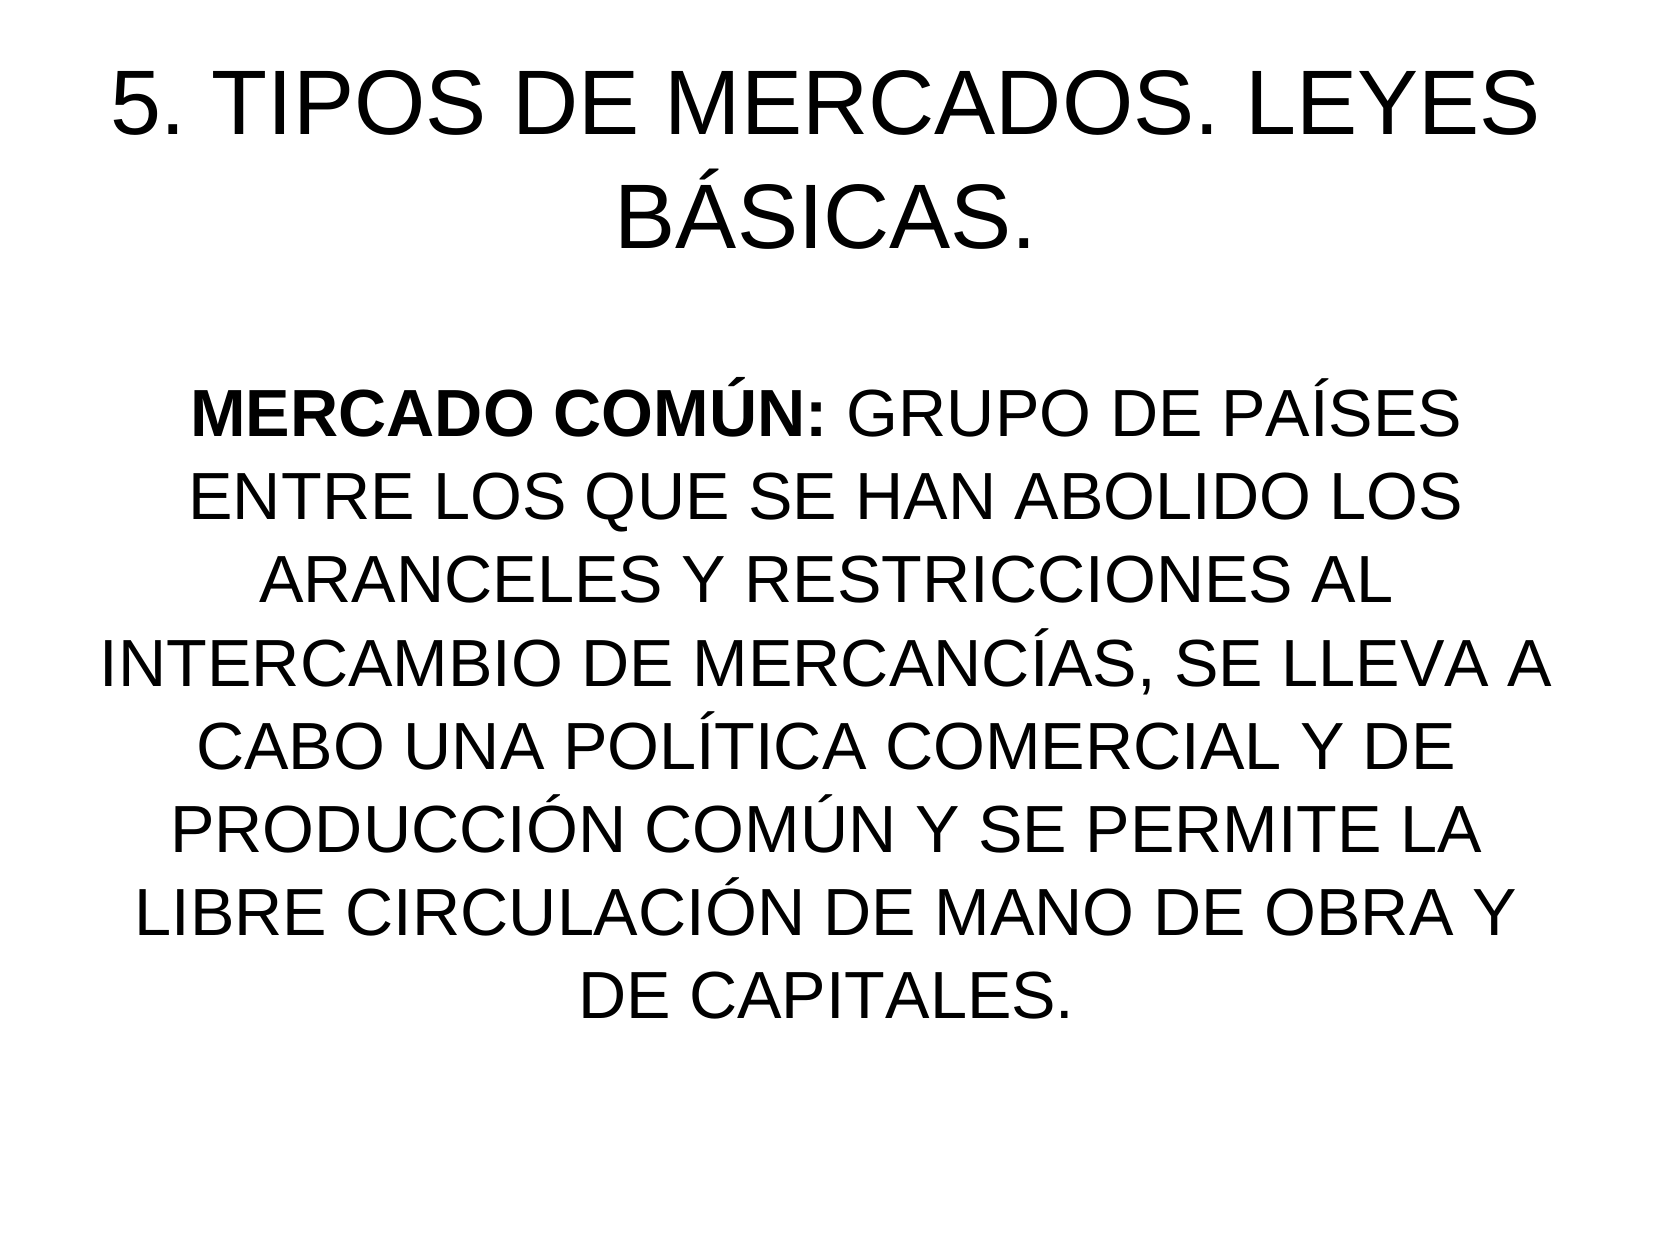

# 5. TIPOS DE MERCADOS. LEYES BÁSICAS.
MERCADO COMÚN: GRUPO DE PAÍSES ENTRE LOS QUE SE HAN ABOLIDO LOS ARANCELES Y RESTRICCIONES AL INTERCAMBIO DE MERCANCÍAS, SE LLEVA A CABO UNA POLÍTICA COMERCIAL Y DE PRODUCCIÓN COMÚN Y SE PERMITE LA LIBRE CIRCULACIÓN DE MANO DE OBRA Y DE CAPITALES.